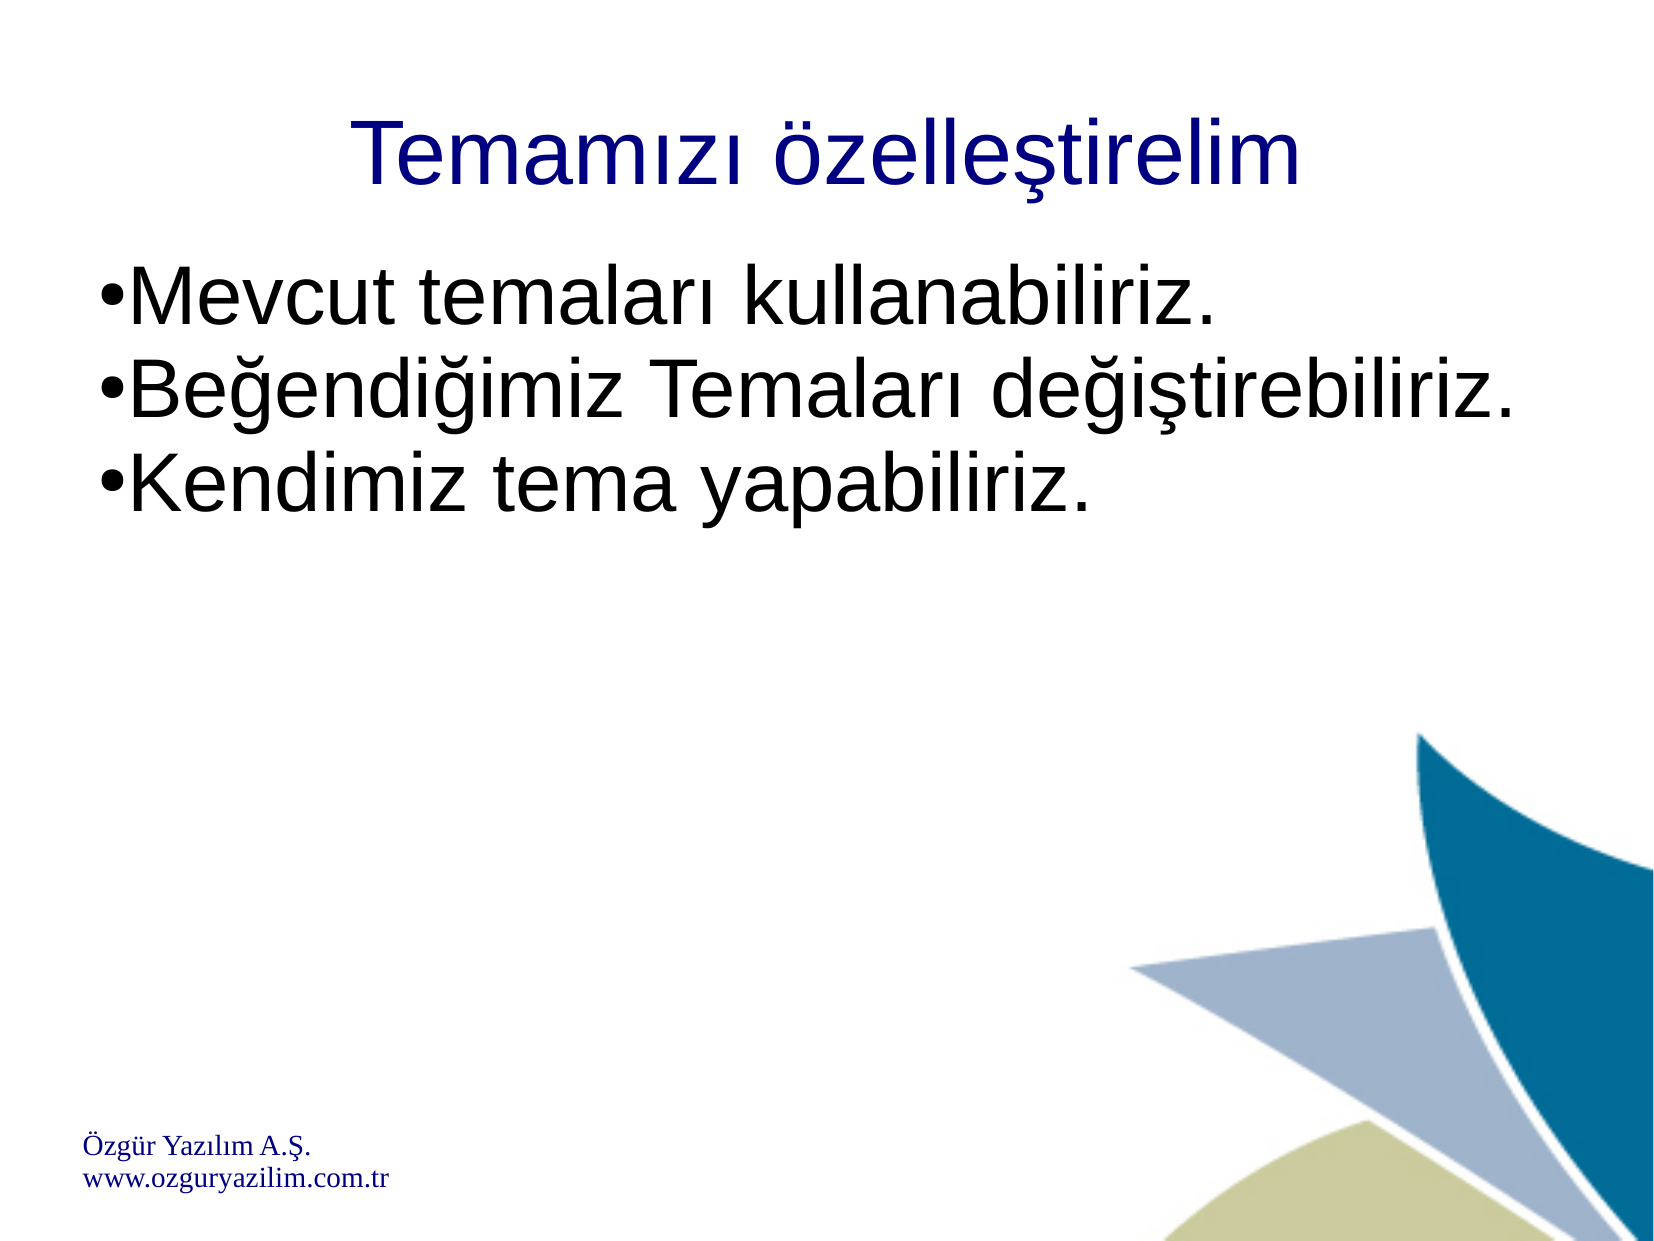

# Temamızı özelleştirelim
Mevcut temaları kullanabiliriz.
Beğendiğimiz Temaları değiştirebiliriz.
Kendimiz tema yapabiliriz.